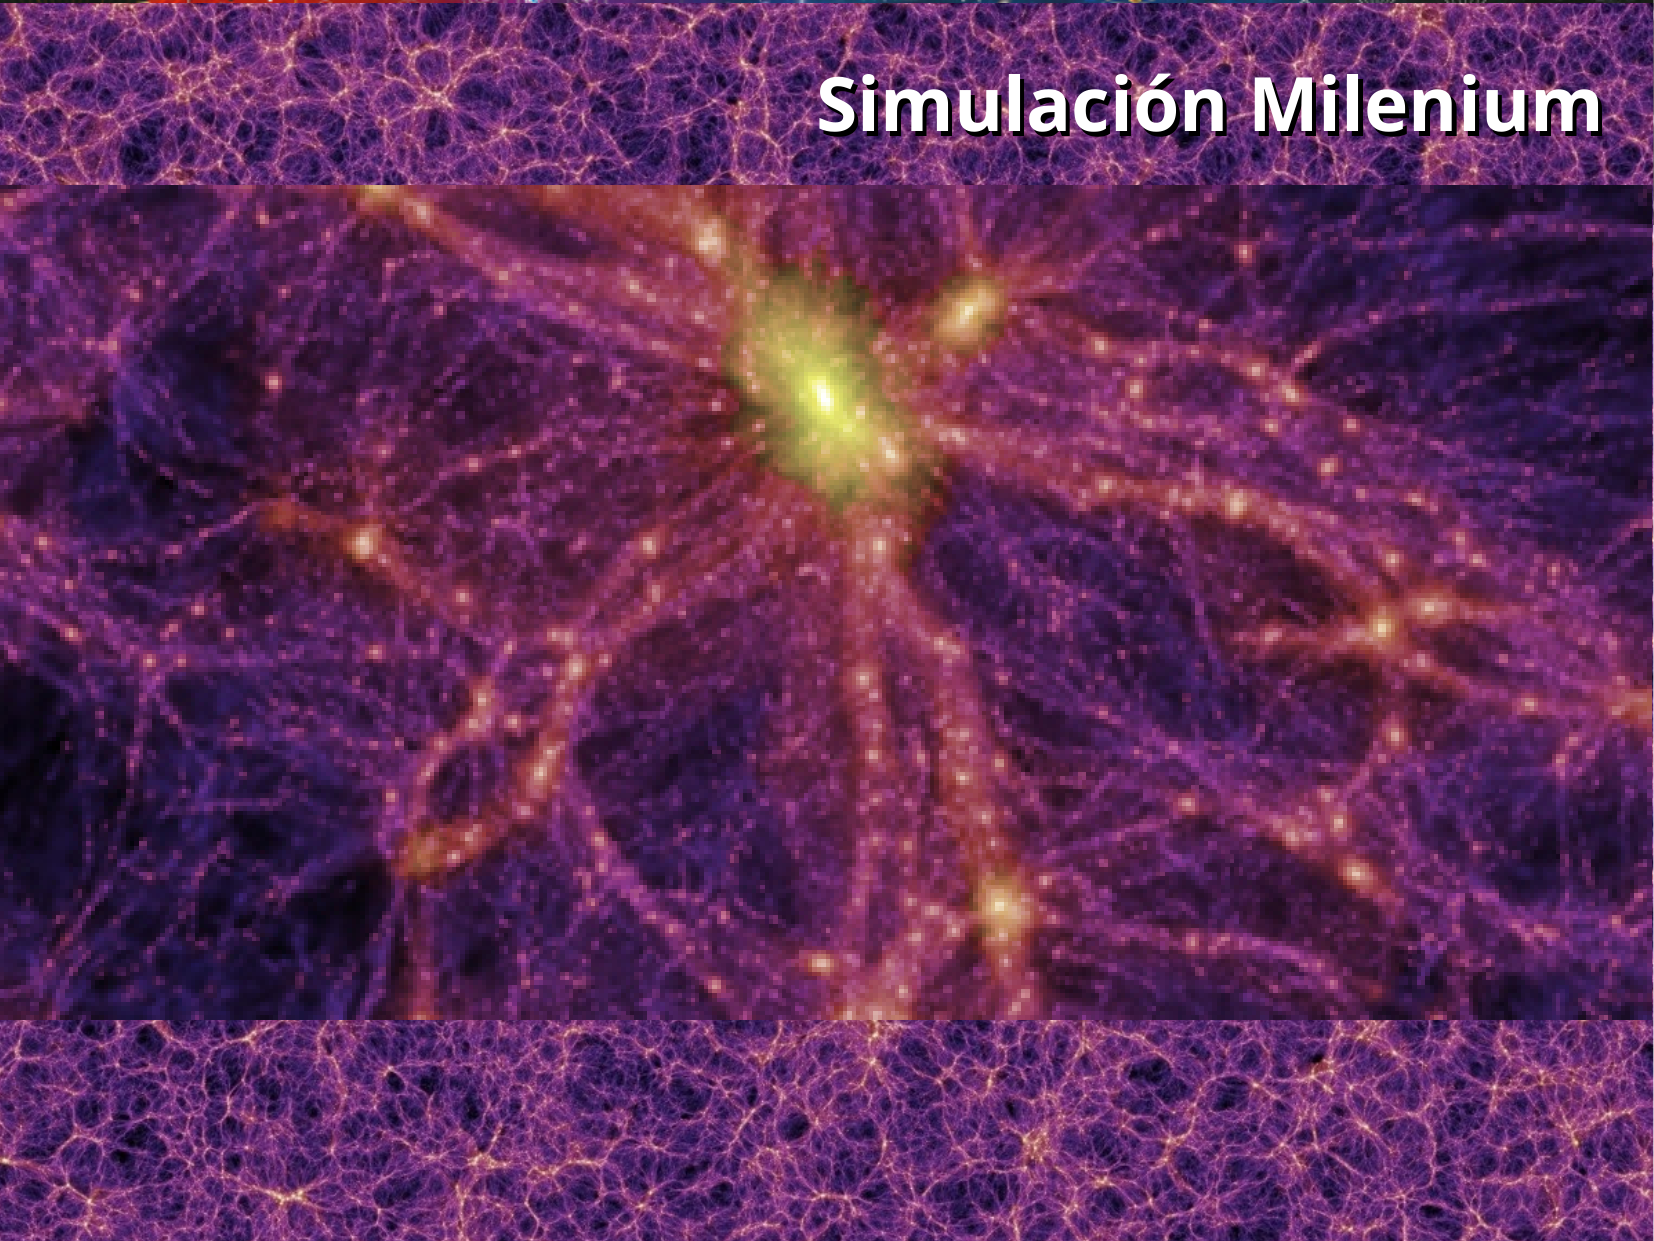

# Simulación Milenium
H. Asorey - Física IV B
59